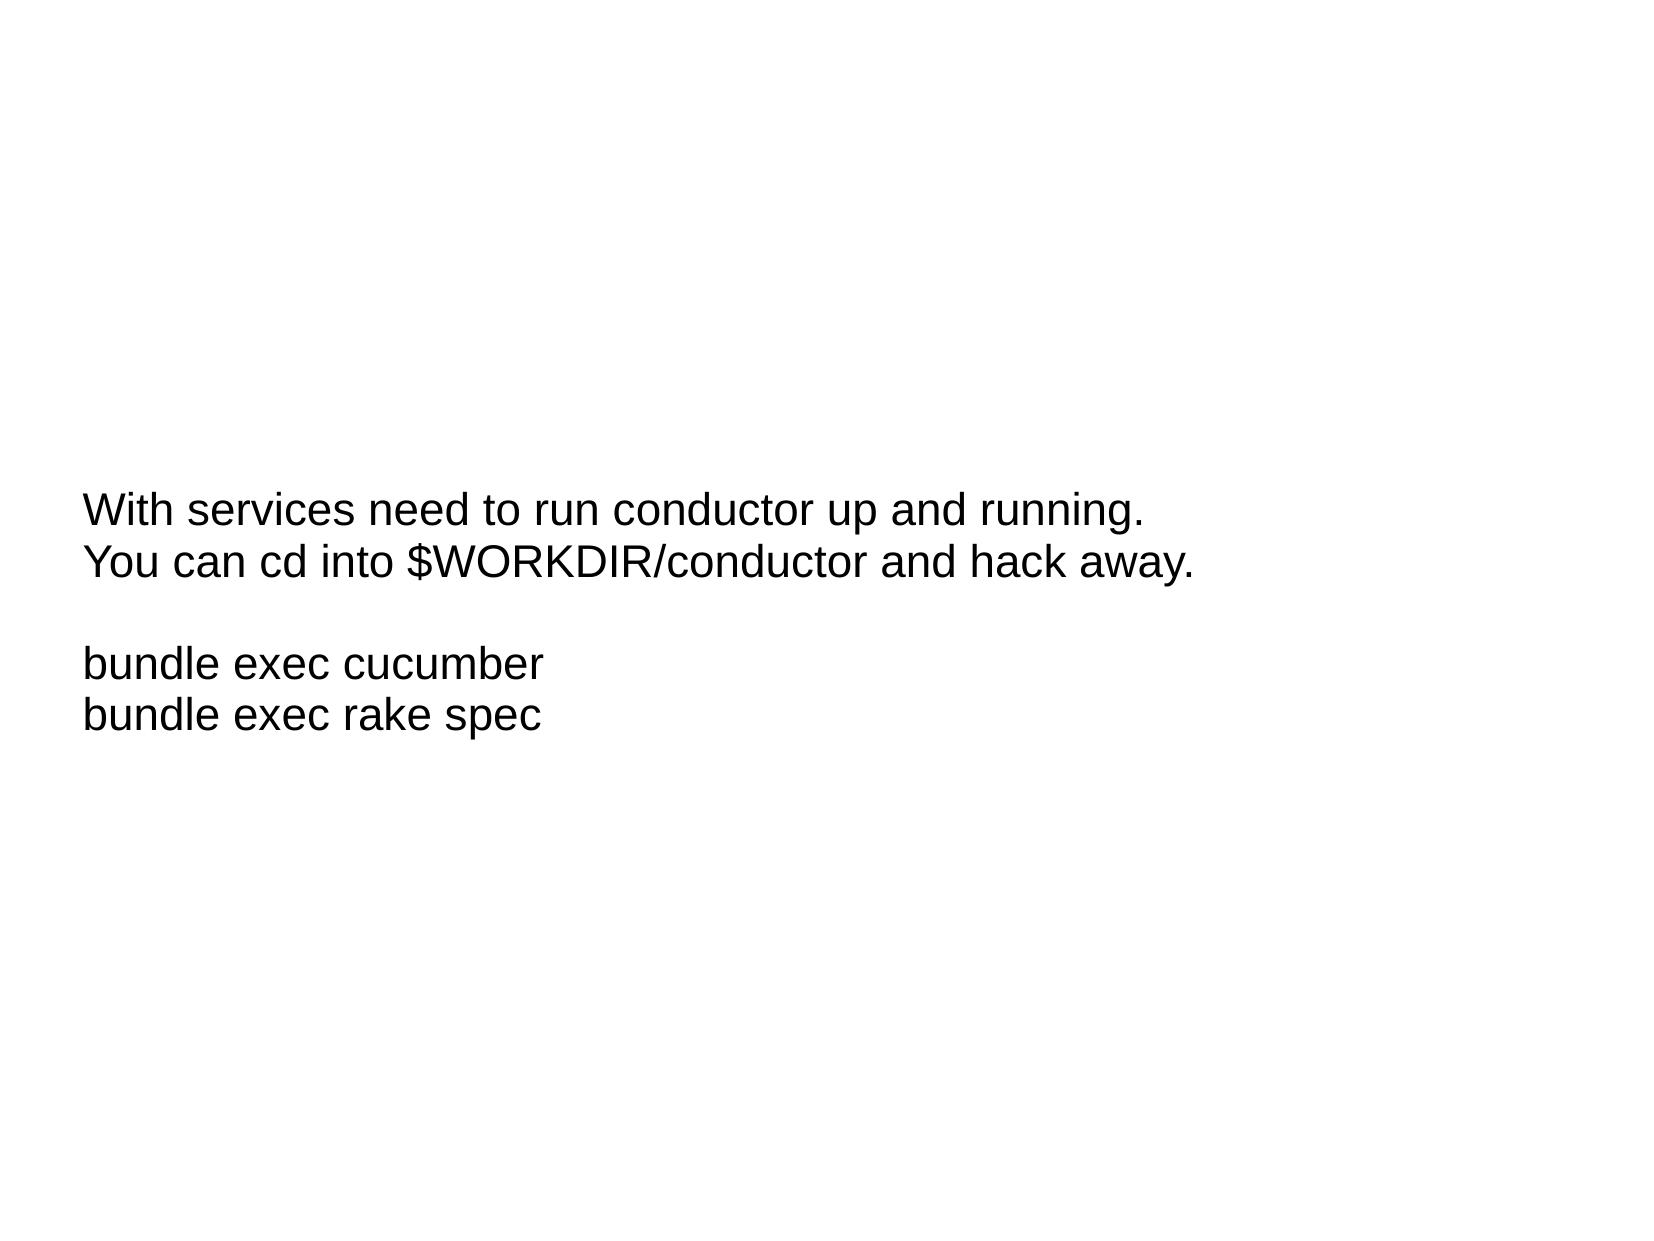

# With services need to run conductor up and running.
You can cd into $WORKDIR/conductor and hack away.
bundle exec cucumber
bundle exec rake spec